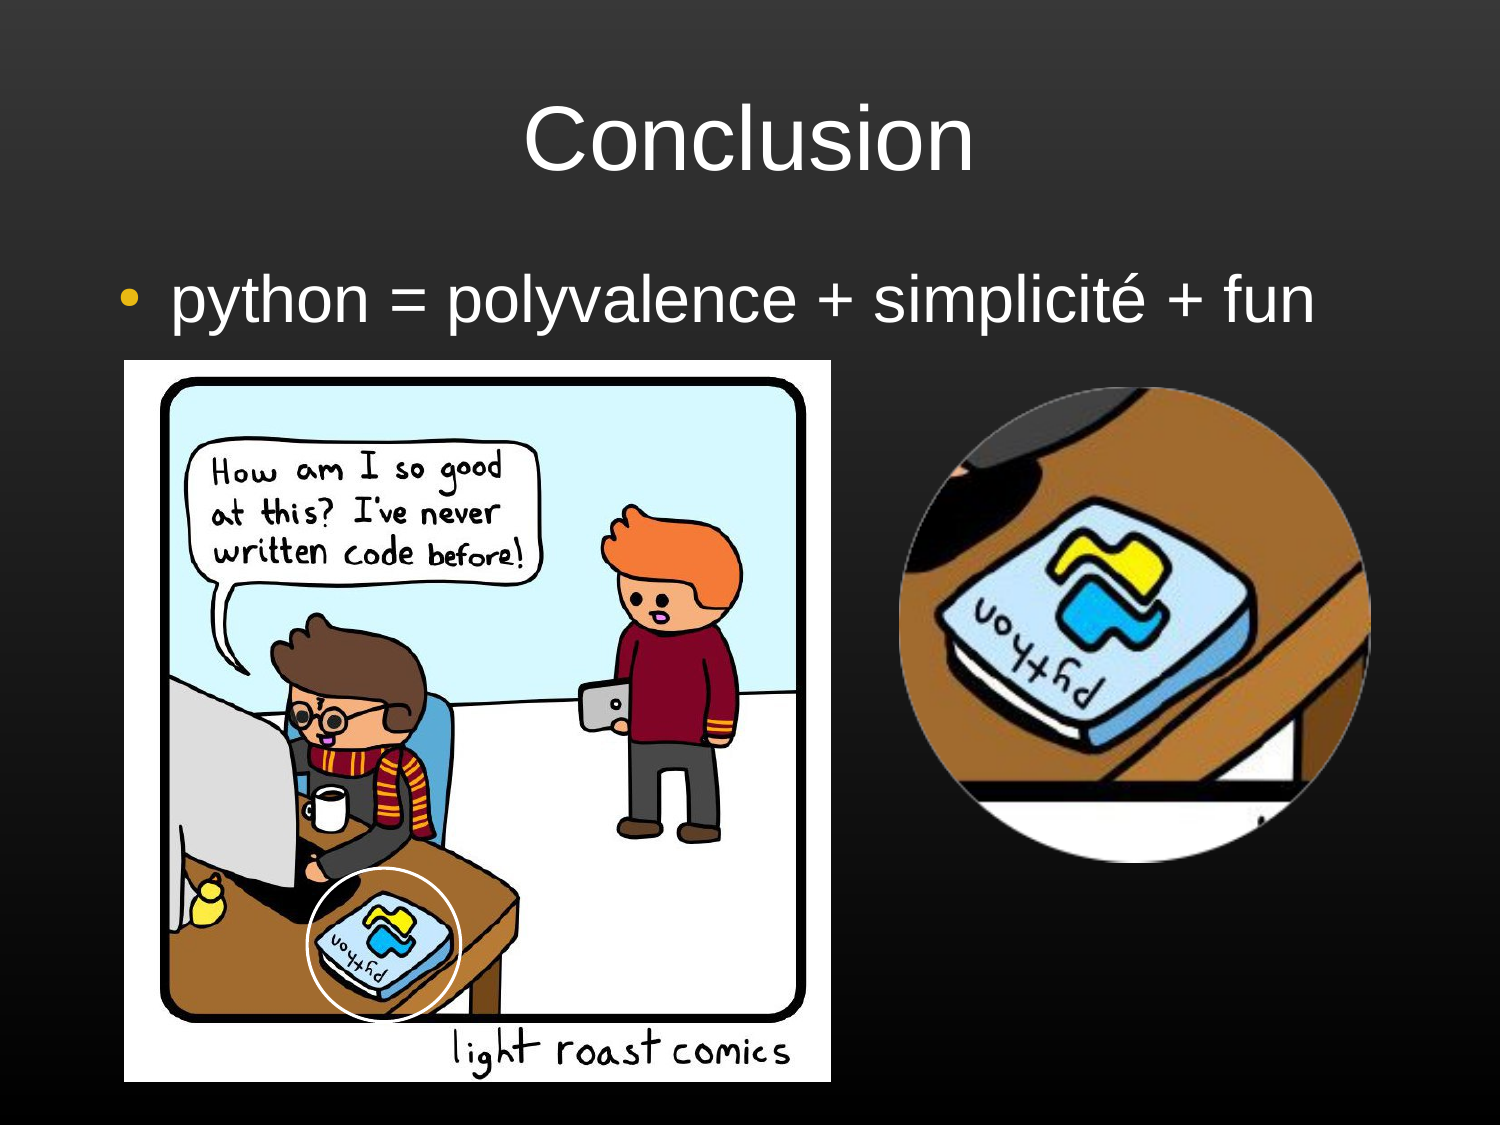

# Conclusion
python = polyvalence + simplicité + fun